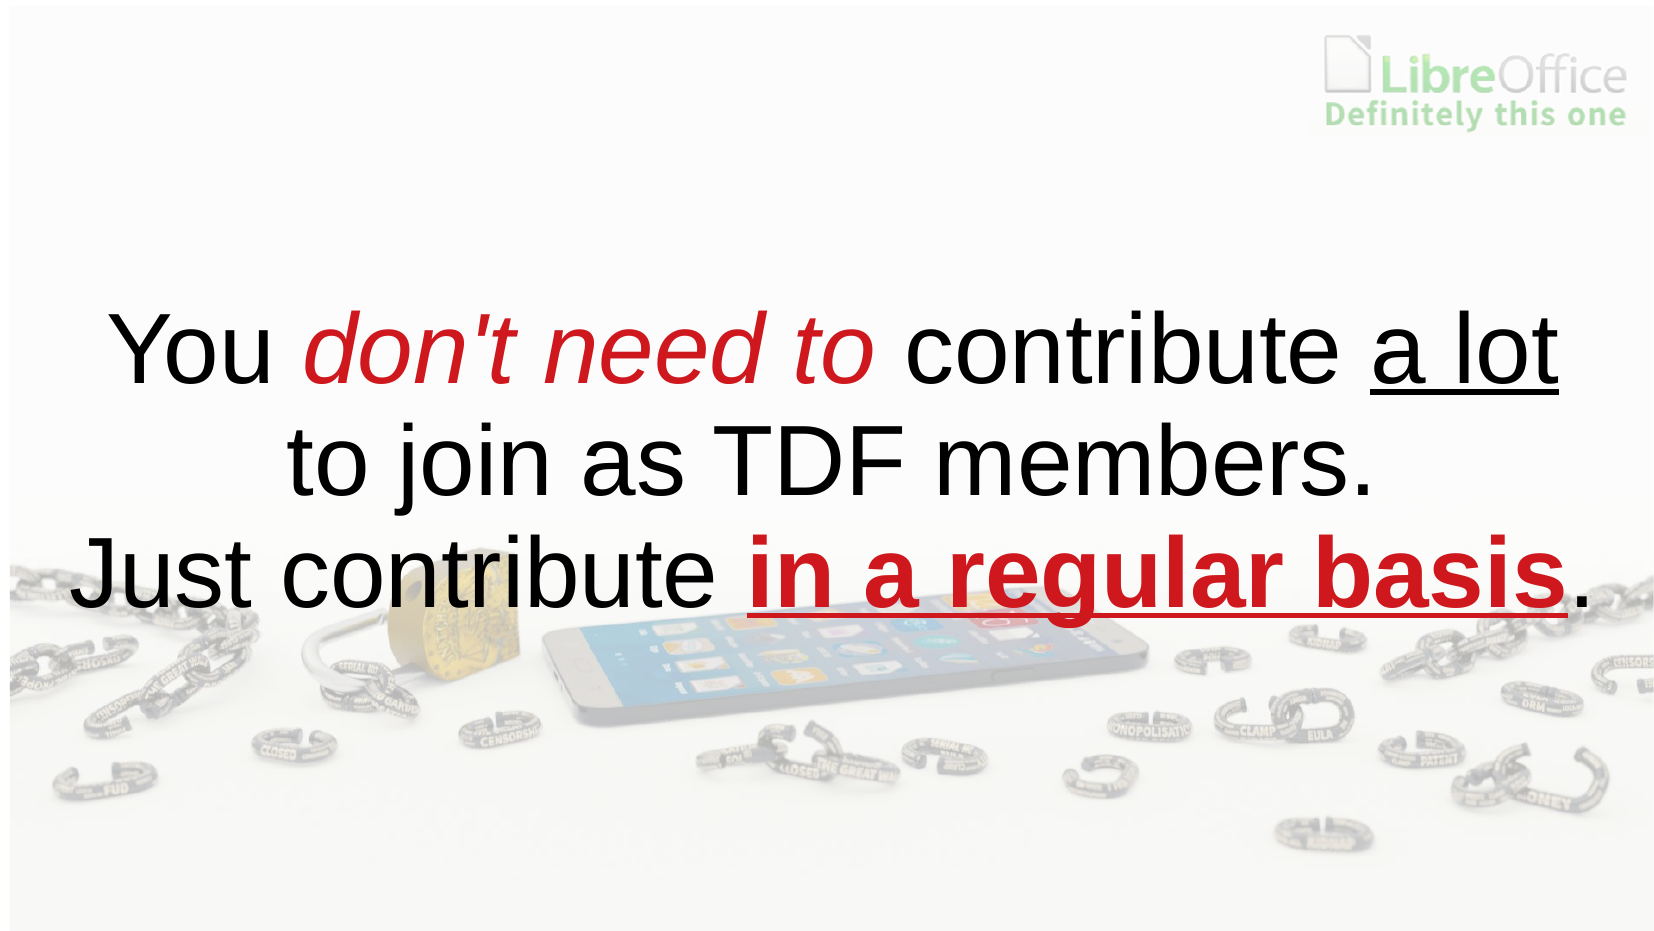

# You don't need to contribute a lot to join as TDF members. Just contribute in a regular basis.